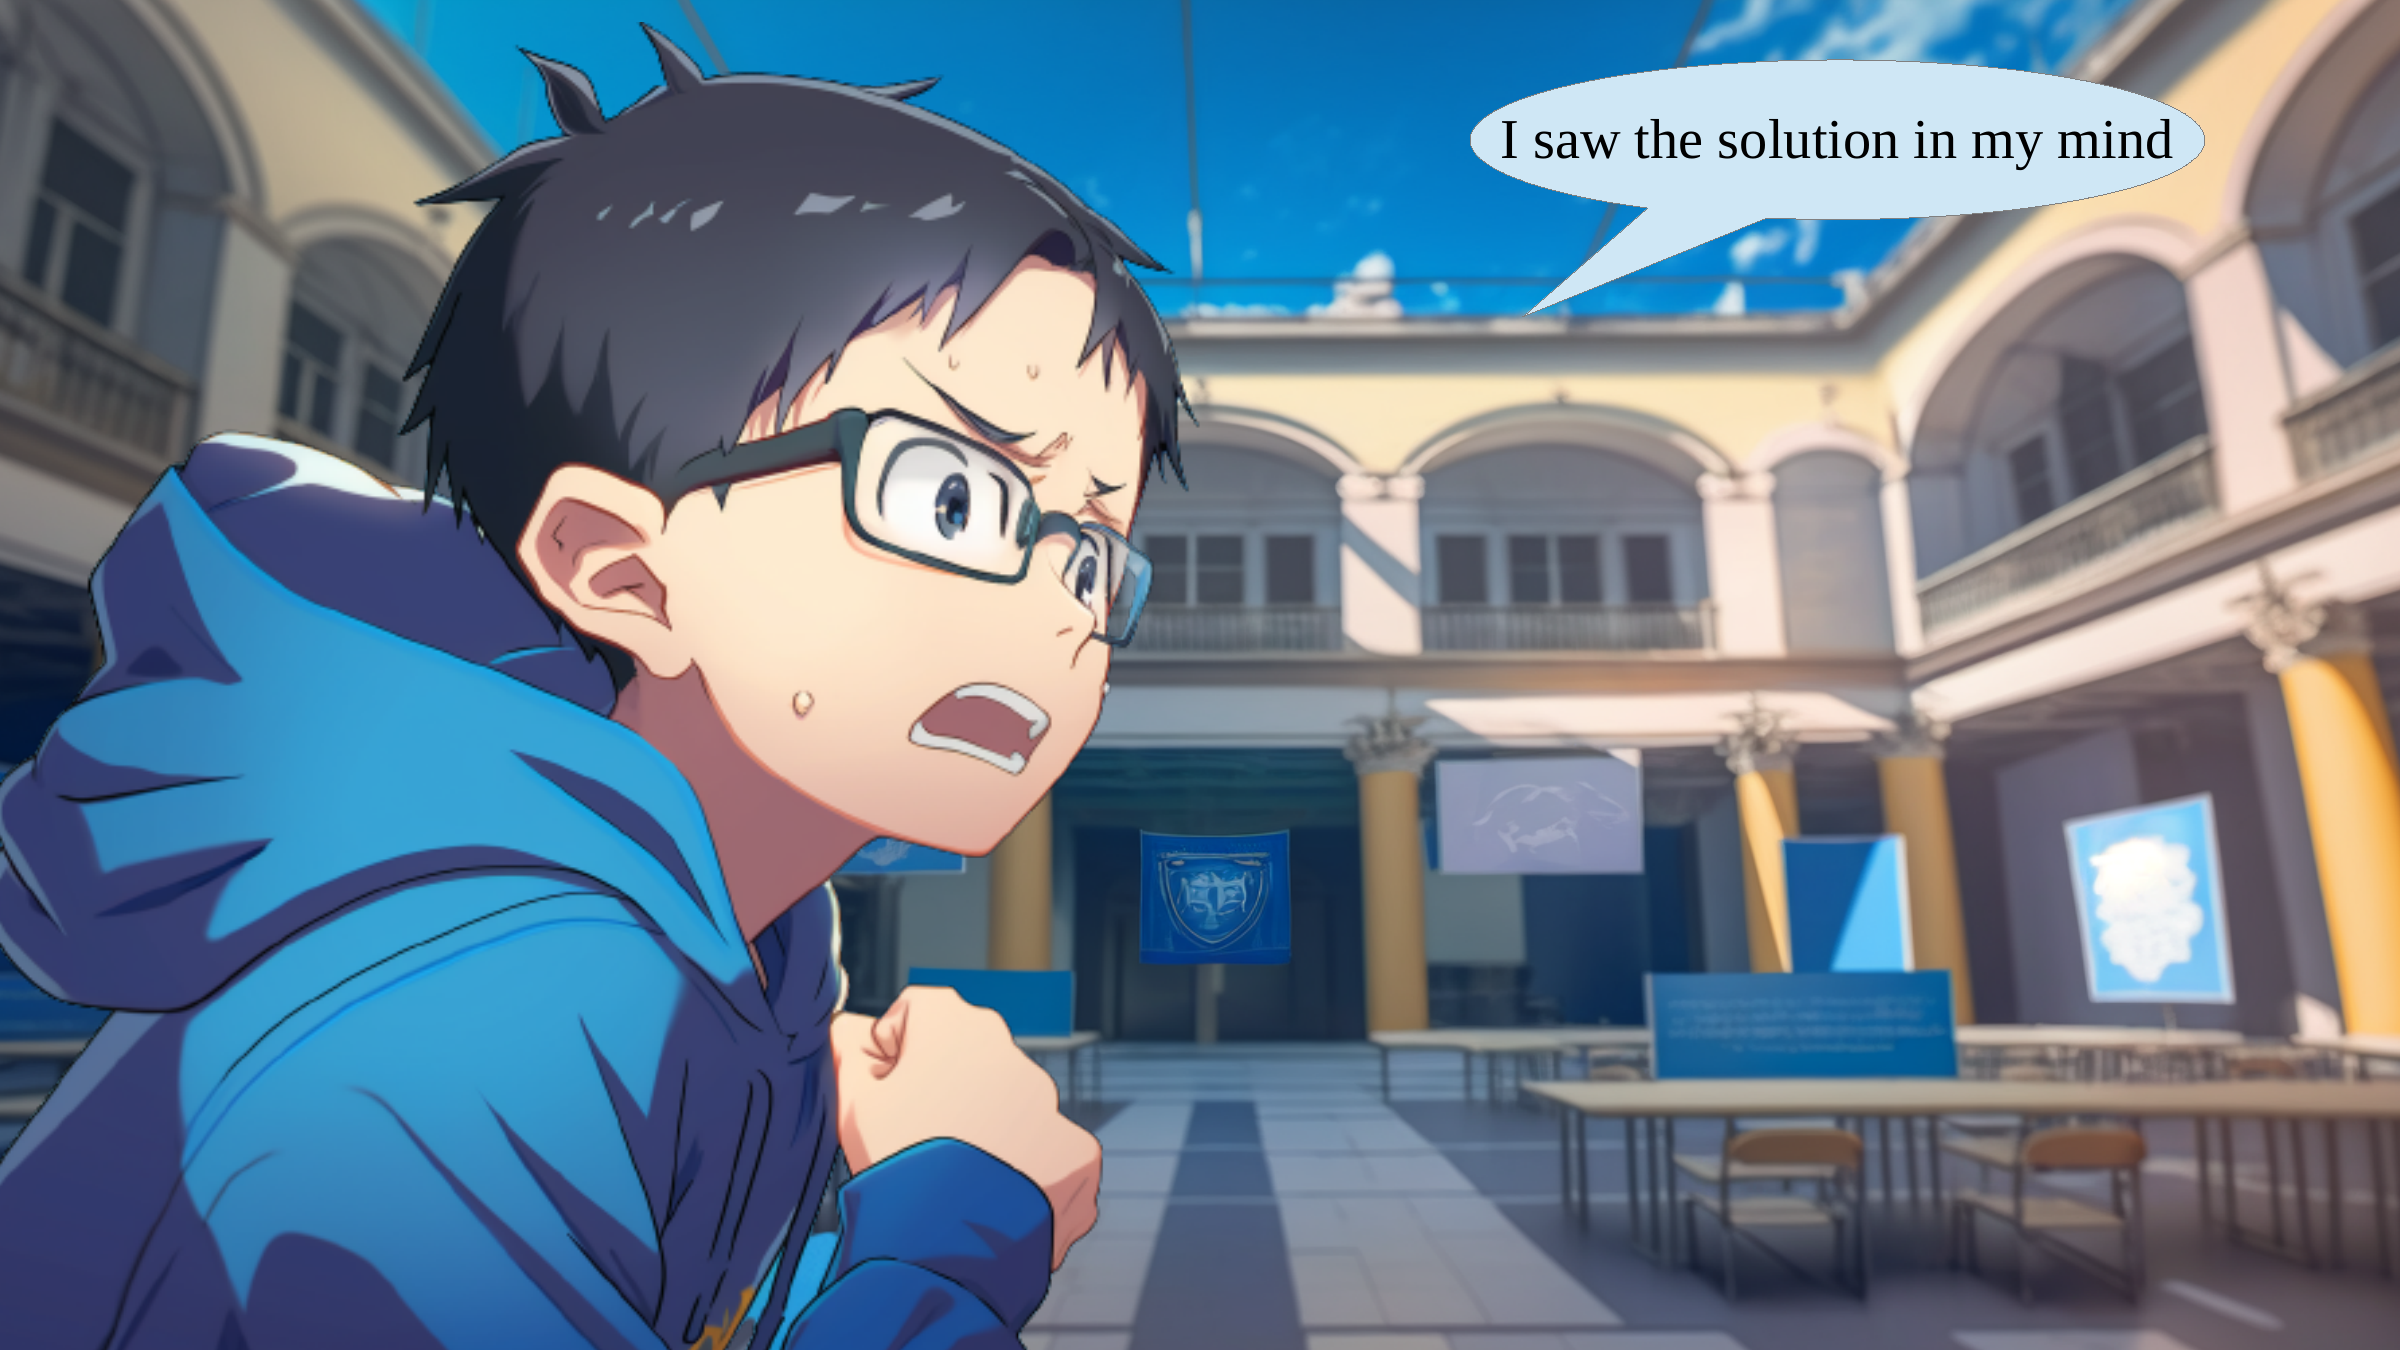

I saw the solution in my mind